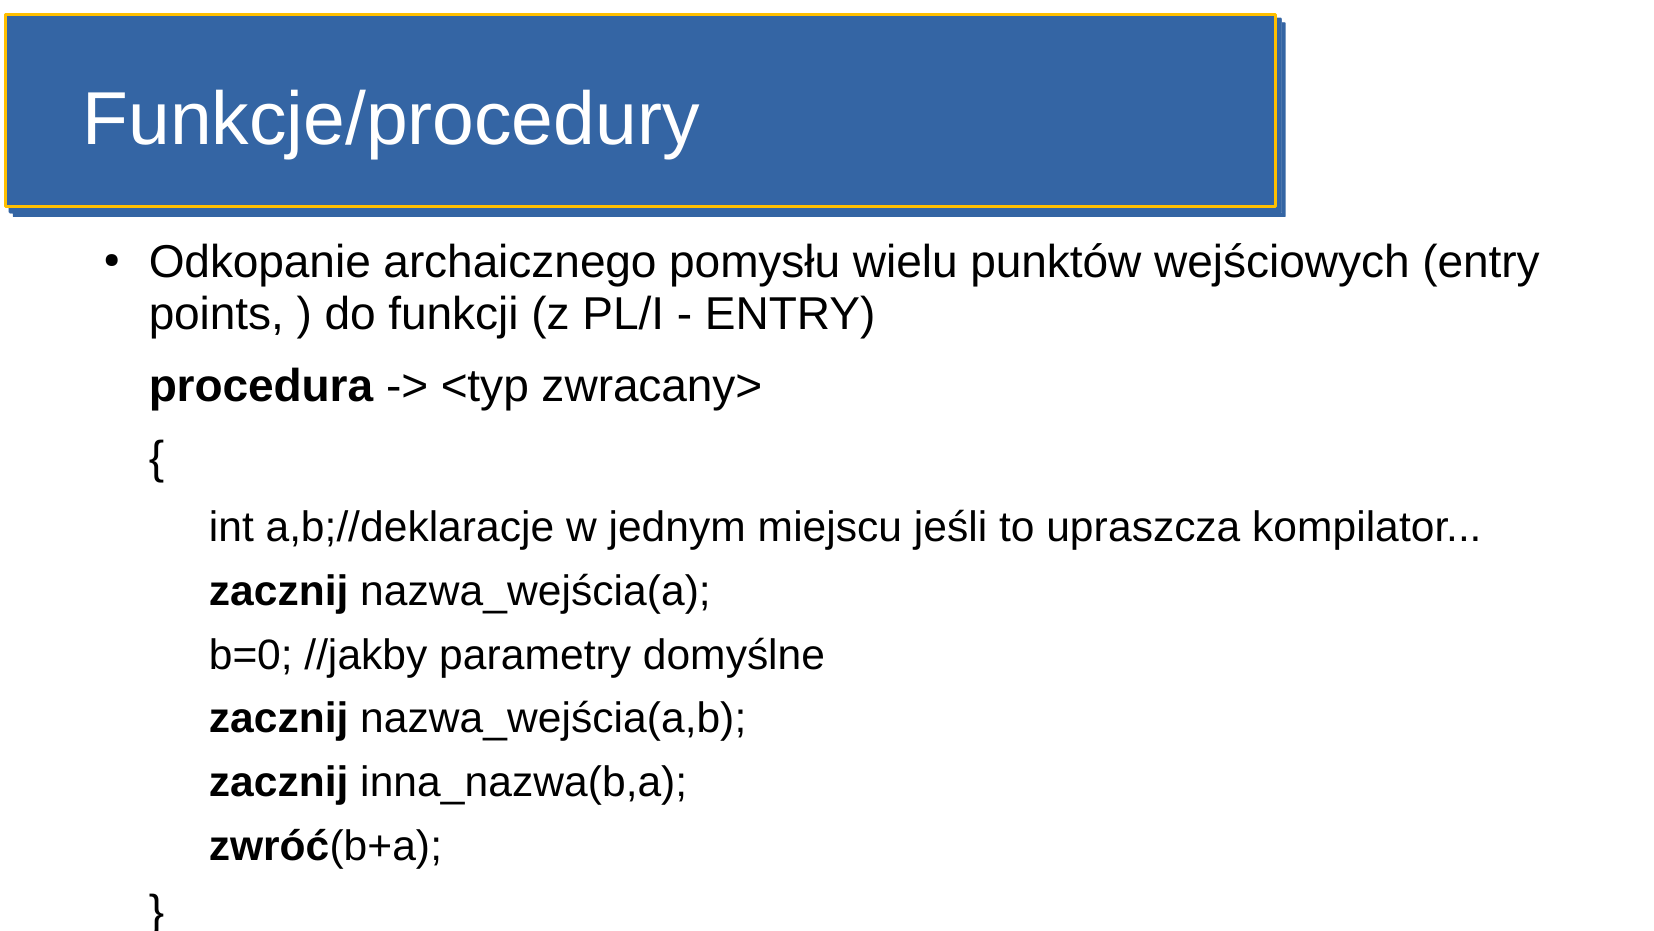

# Funkcje/procedury
Odkopanie archaicznego pomysłu wielu punktów wejściowych (entry points, ) do funkcji (z PL/I - ENTRY)
procedura -> <typ zwracany>
{
int a,b;//deklaracje w jednym miejscu jeśli to upraszcza kompilator...
zacznij nazwa_wejścia(a);
b=0; //jakby parametry domyślne
zacznij nazwa_wejścia(a,b);
zacznij inna_nazwa(b,a);
zwróć(b+a);
}